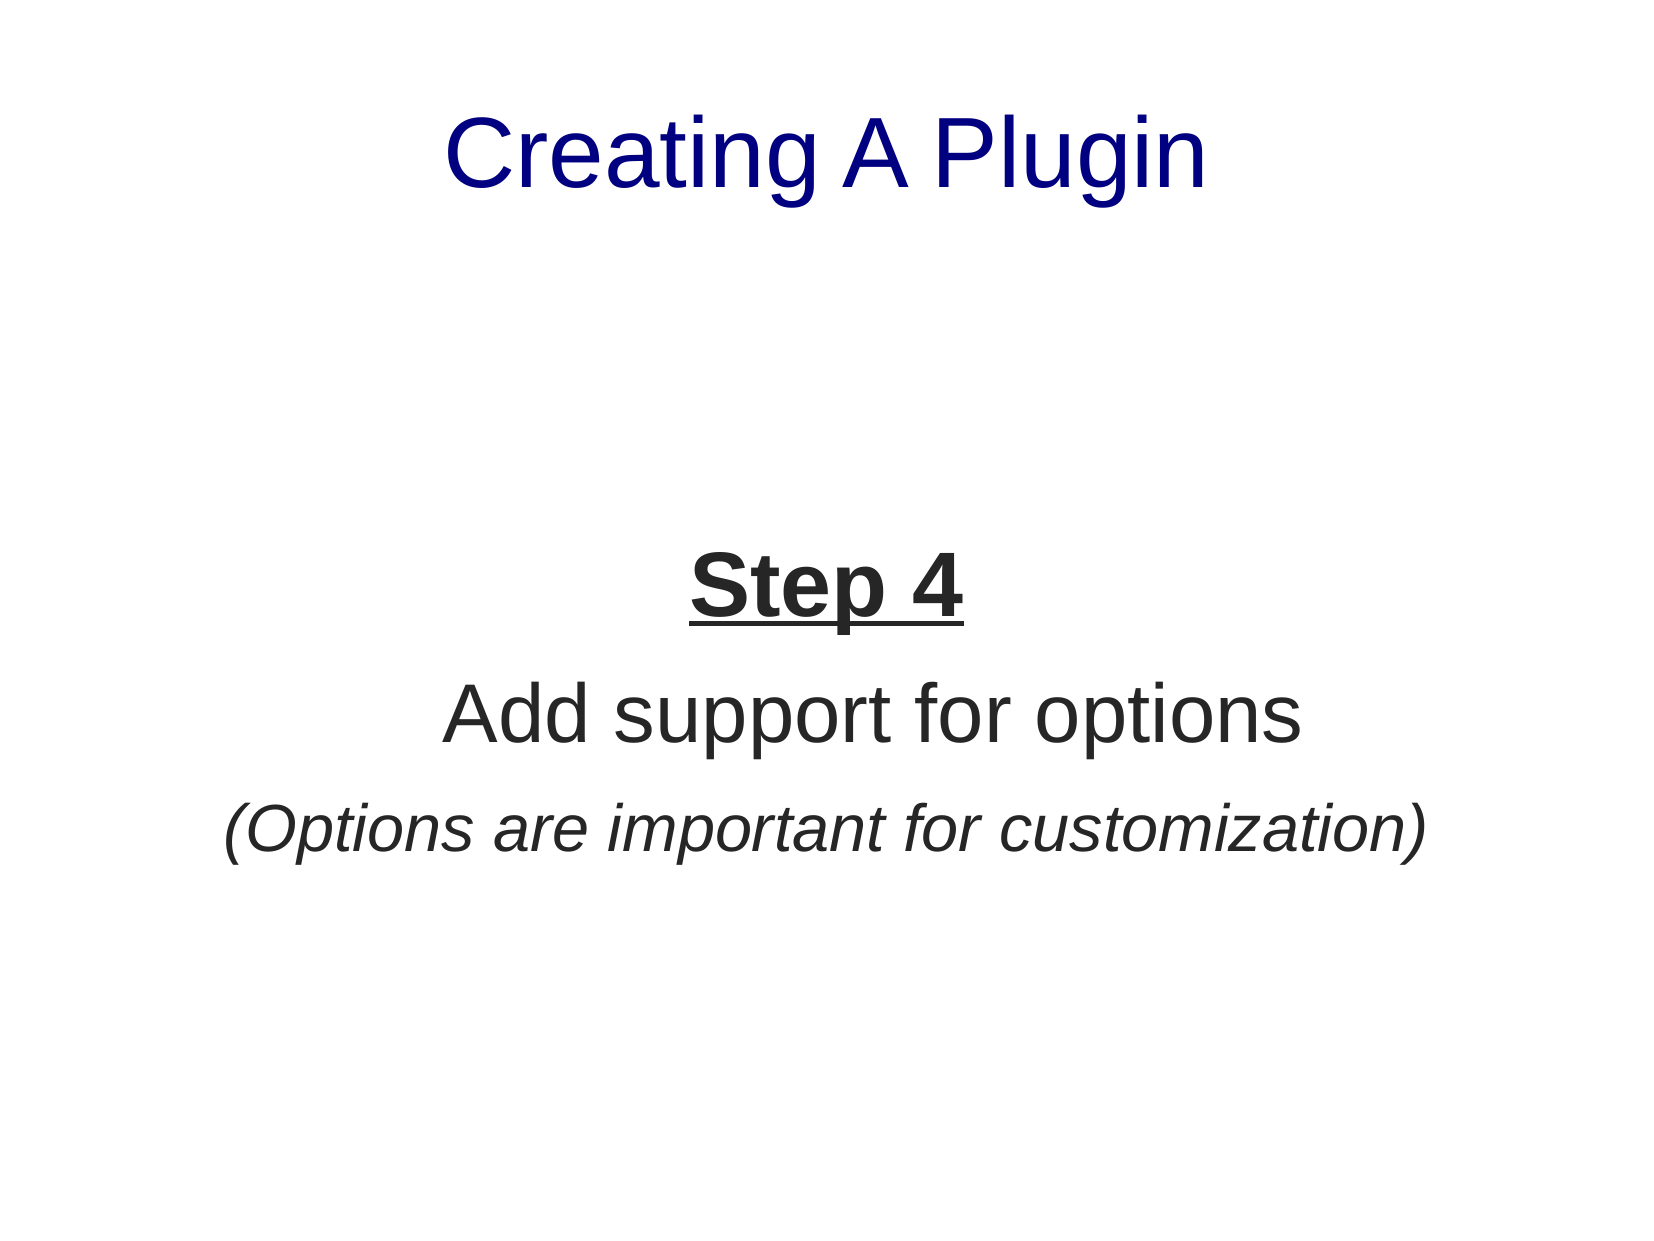

# Creating A Plugin
Step 4
 Add support for options
(Options are important for customization)